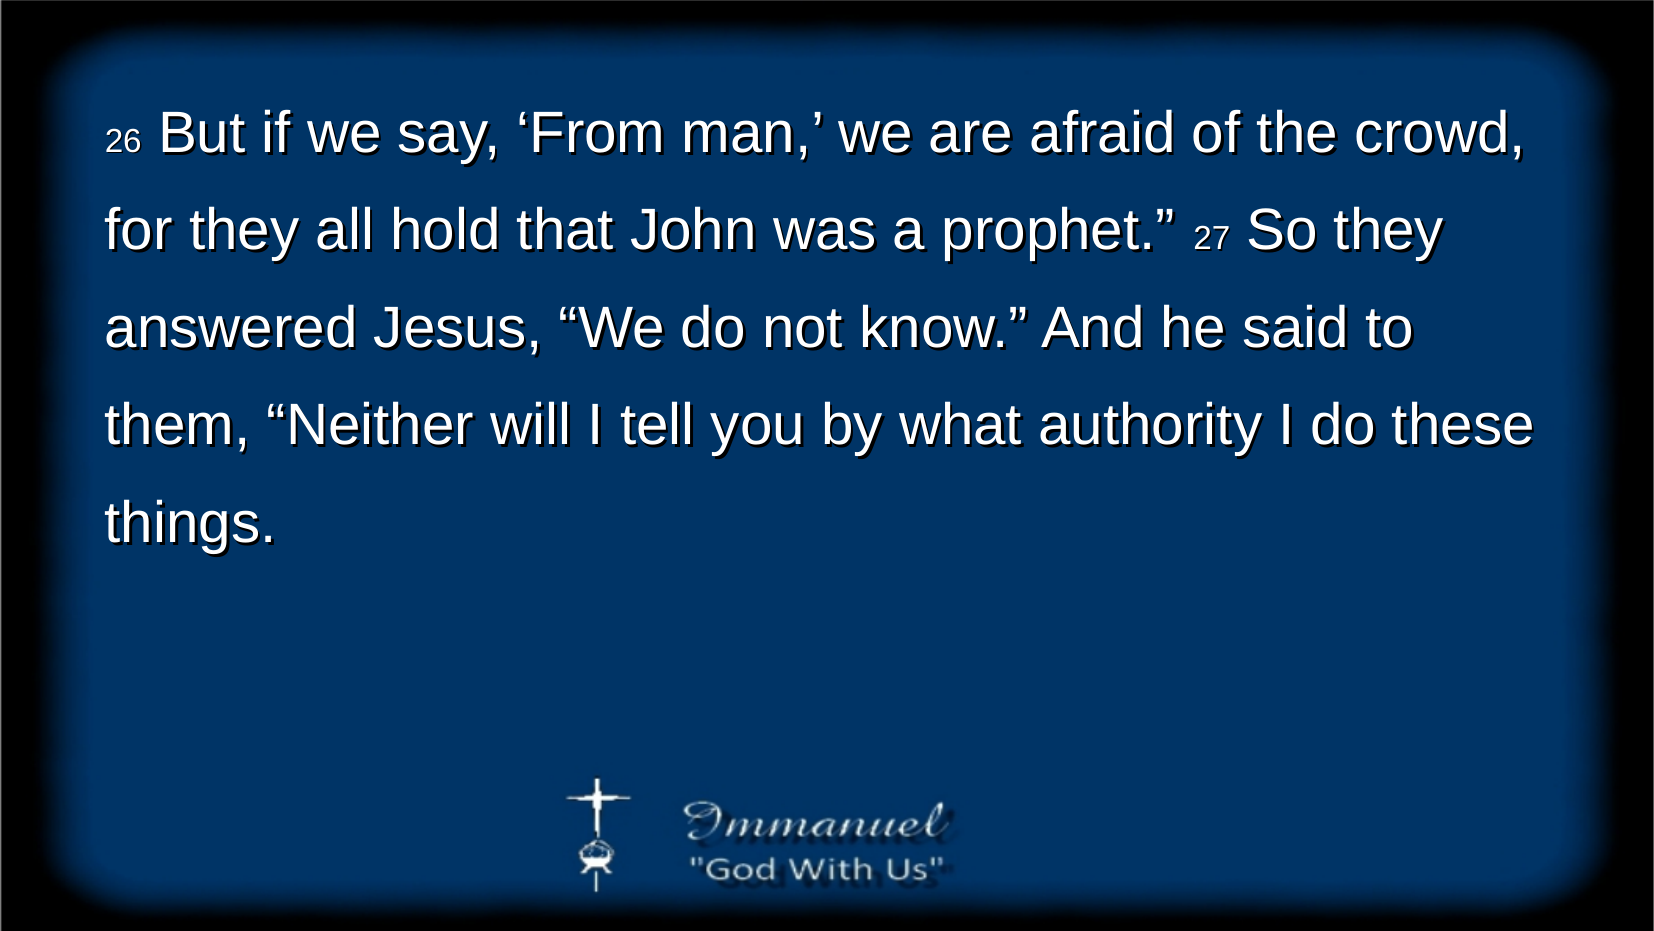

26 But if we say, ‘From man,’ we are afraid of the crowd, for they all hold that John was a prophet.” 27 So they answered Jesus, “We do not know.” And he said to them, “Neither will I tell you by what authority I do these things.